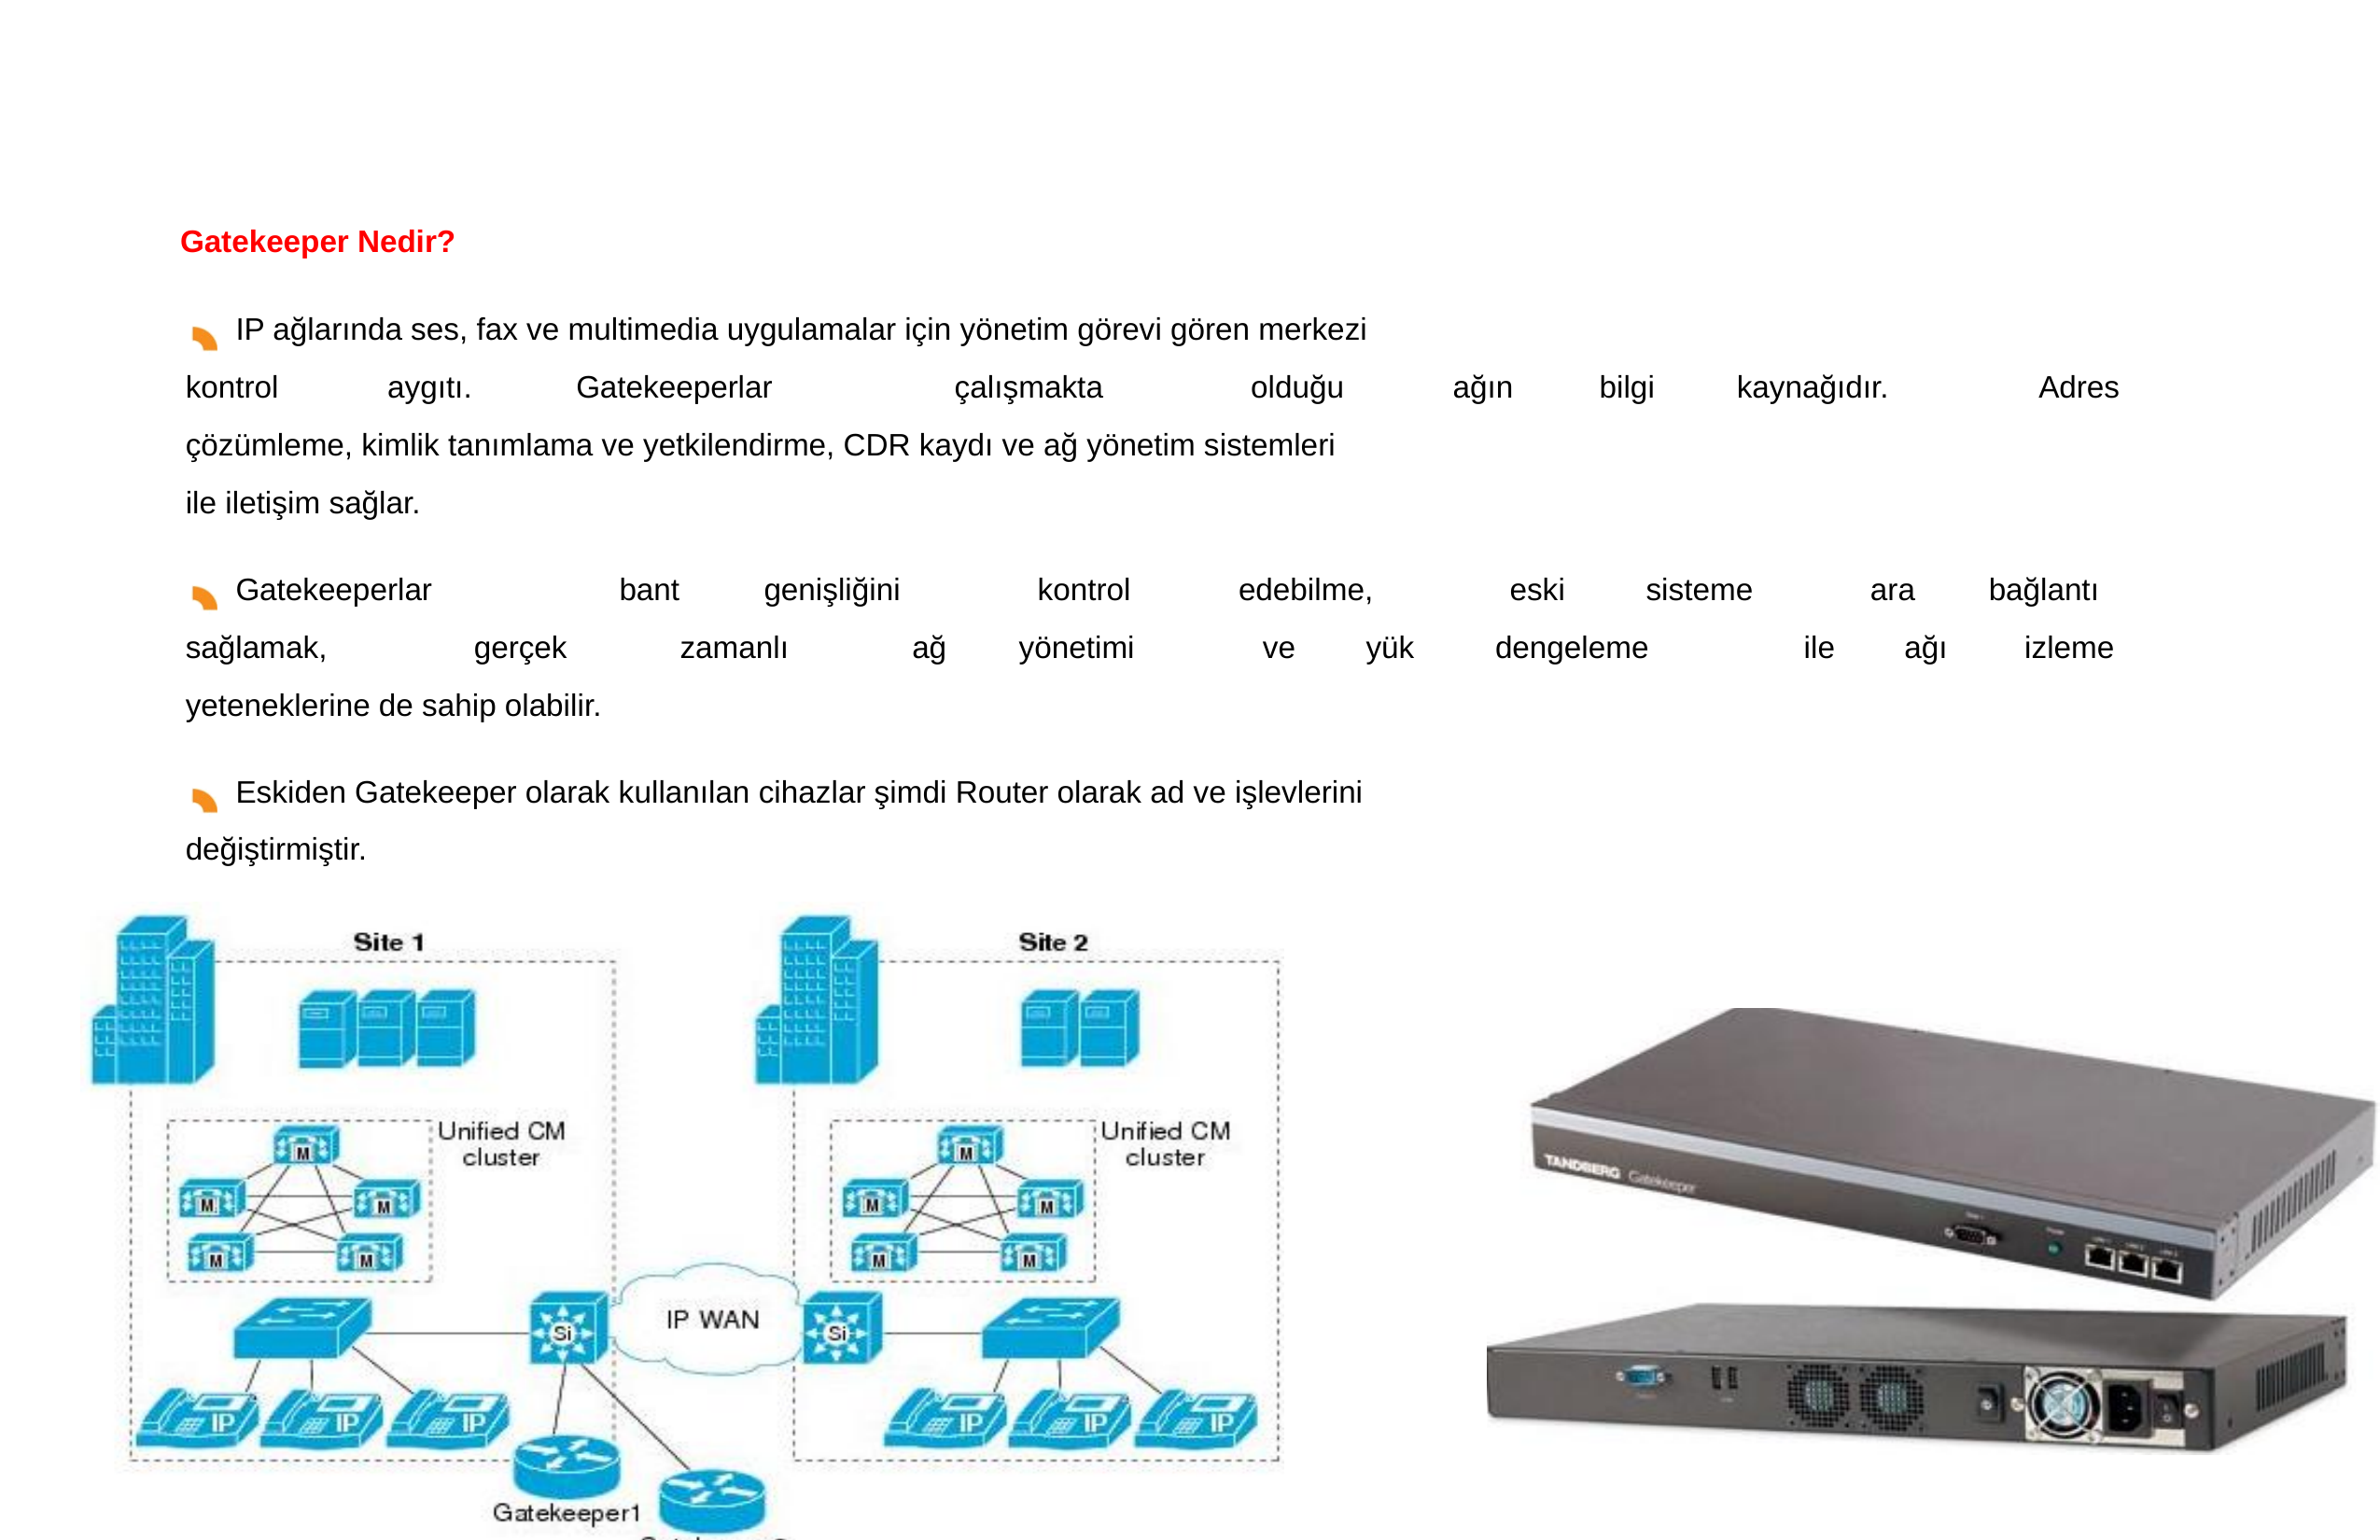

Gatekeeper Nedir?
 IP ağlarında ses, fax ve multimedia uygulamalar için yönetim görevi gören merkezi
kontrol
aygıtı.
Gatekeeperlar
çalışmakta
olduğu
ağın
bilgi
kaynağıdır.
Adres
çözümleme, kimlik tanımlama ve yetkilendirme, CDR kaydı ve ağ yönetim sistemleri
ile iletişim sağlar.
 Gatekeeperlar
bant
genişliğini
kontrol
edebilme,
eski
sisteme
ara
bağlantı
sağlamak,
gerçek
zamanlı
ağ
yönetimi
ve
yük
dengeleme
ile
ağı
izleme
yeteneklerine de sahip olabilir.
 Eskiden Gatekeeper olarak kullanılan cihazlar şimdi Router olarak ad ve işlevlerini
değiştirmiştir.